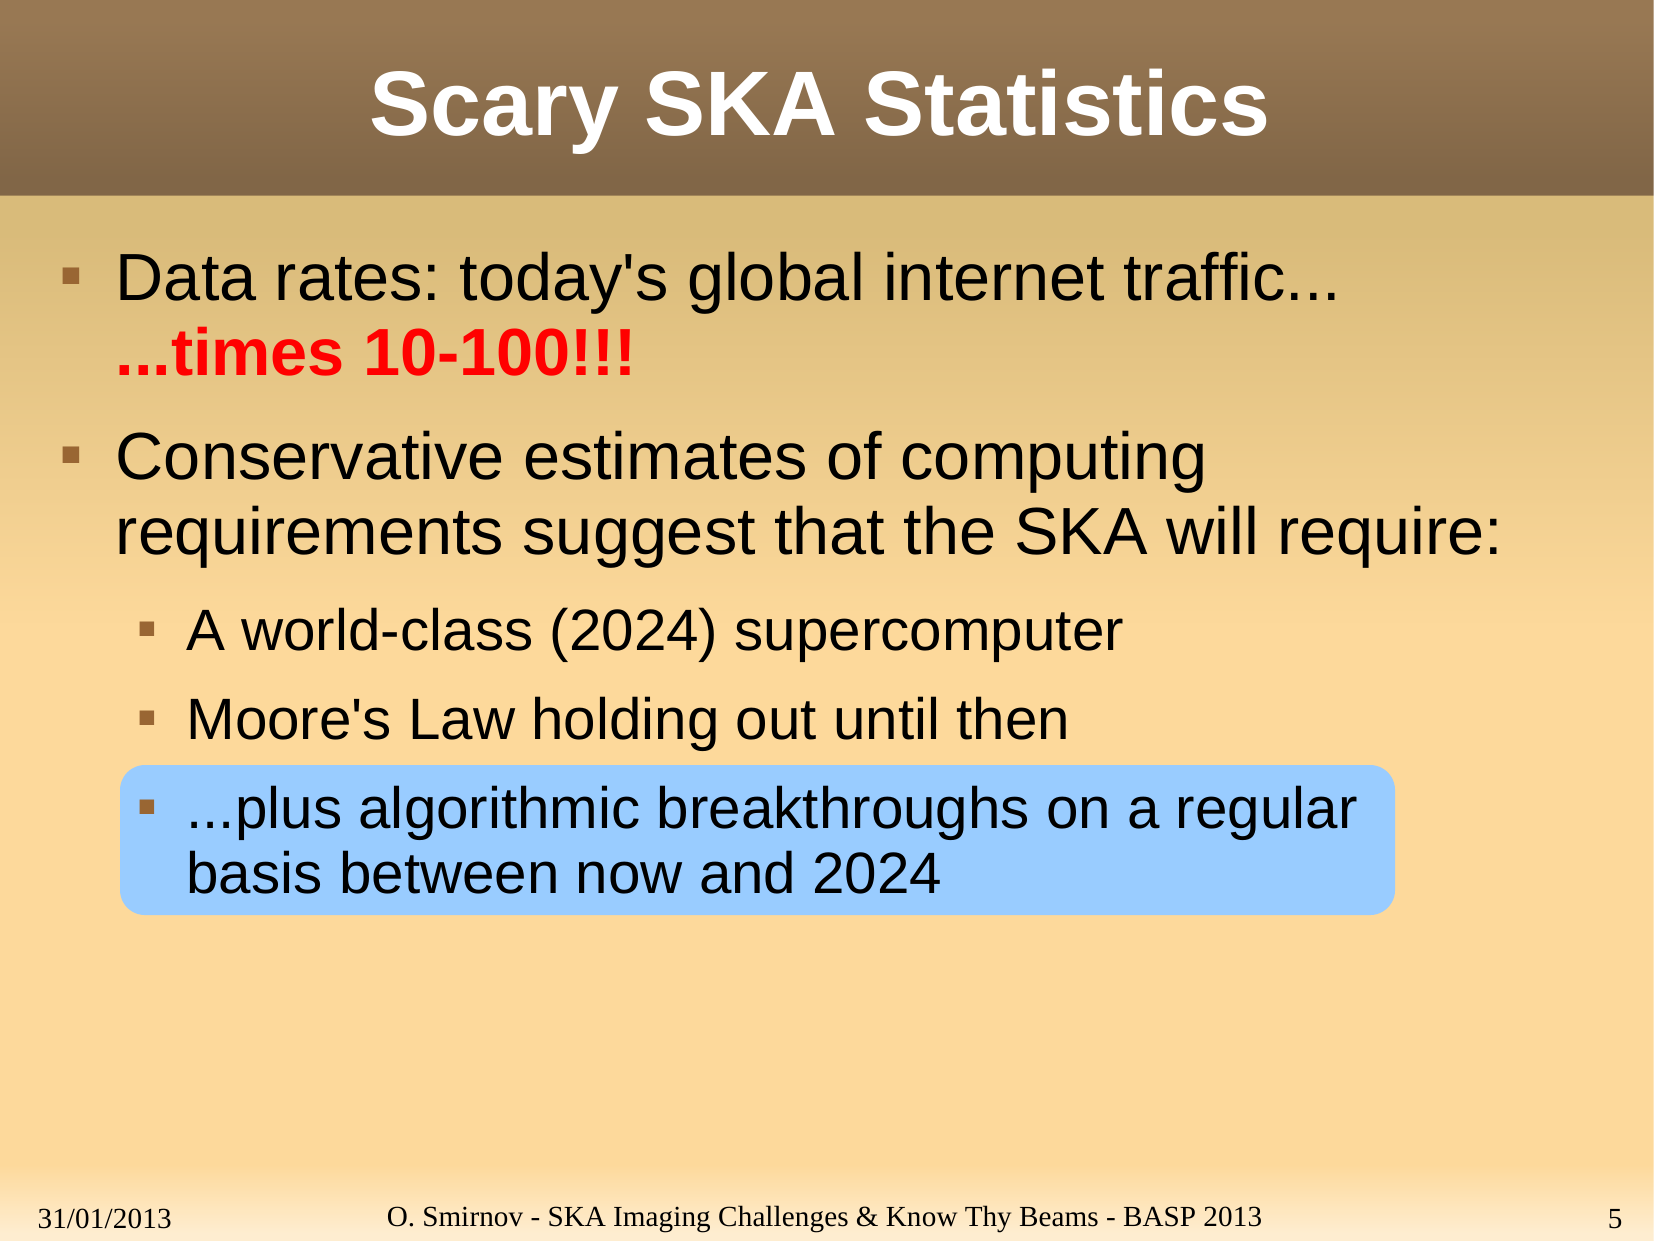

# Scary SKA Statistics
Data rates: today's global internet traffic...
...times 10-100!!!
Conservative estimates of computing requirements suggest that the SKA will require:
A world-class (2024) supercomputer
Moore's Law holding out until then
...plus algorithmic breakthroughs on a regular
basis between now and 2024
O. Smirnov - SKA Imaging Challenges & Know Thy Beams - BASP 2013
31/01/2013
5